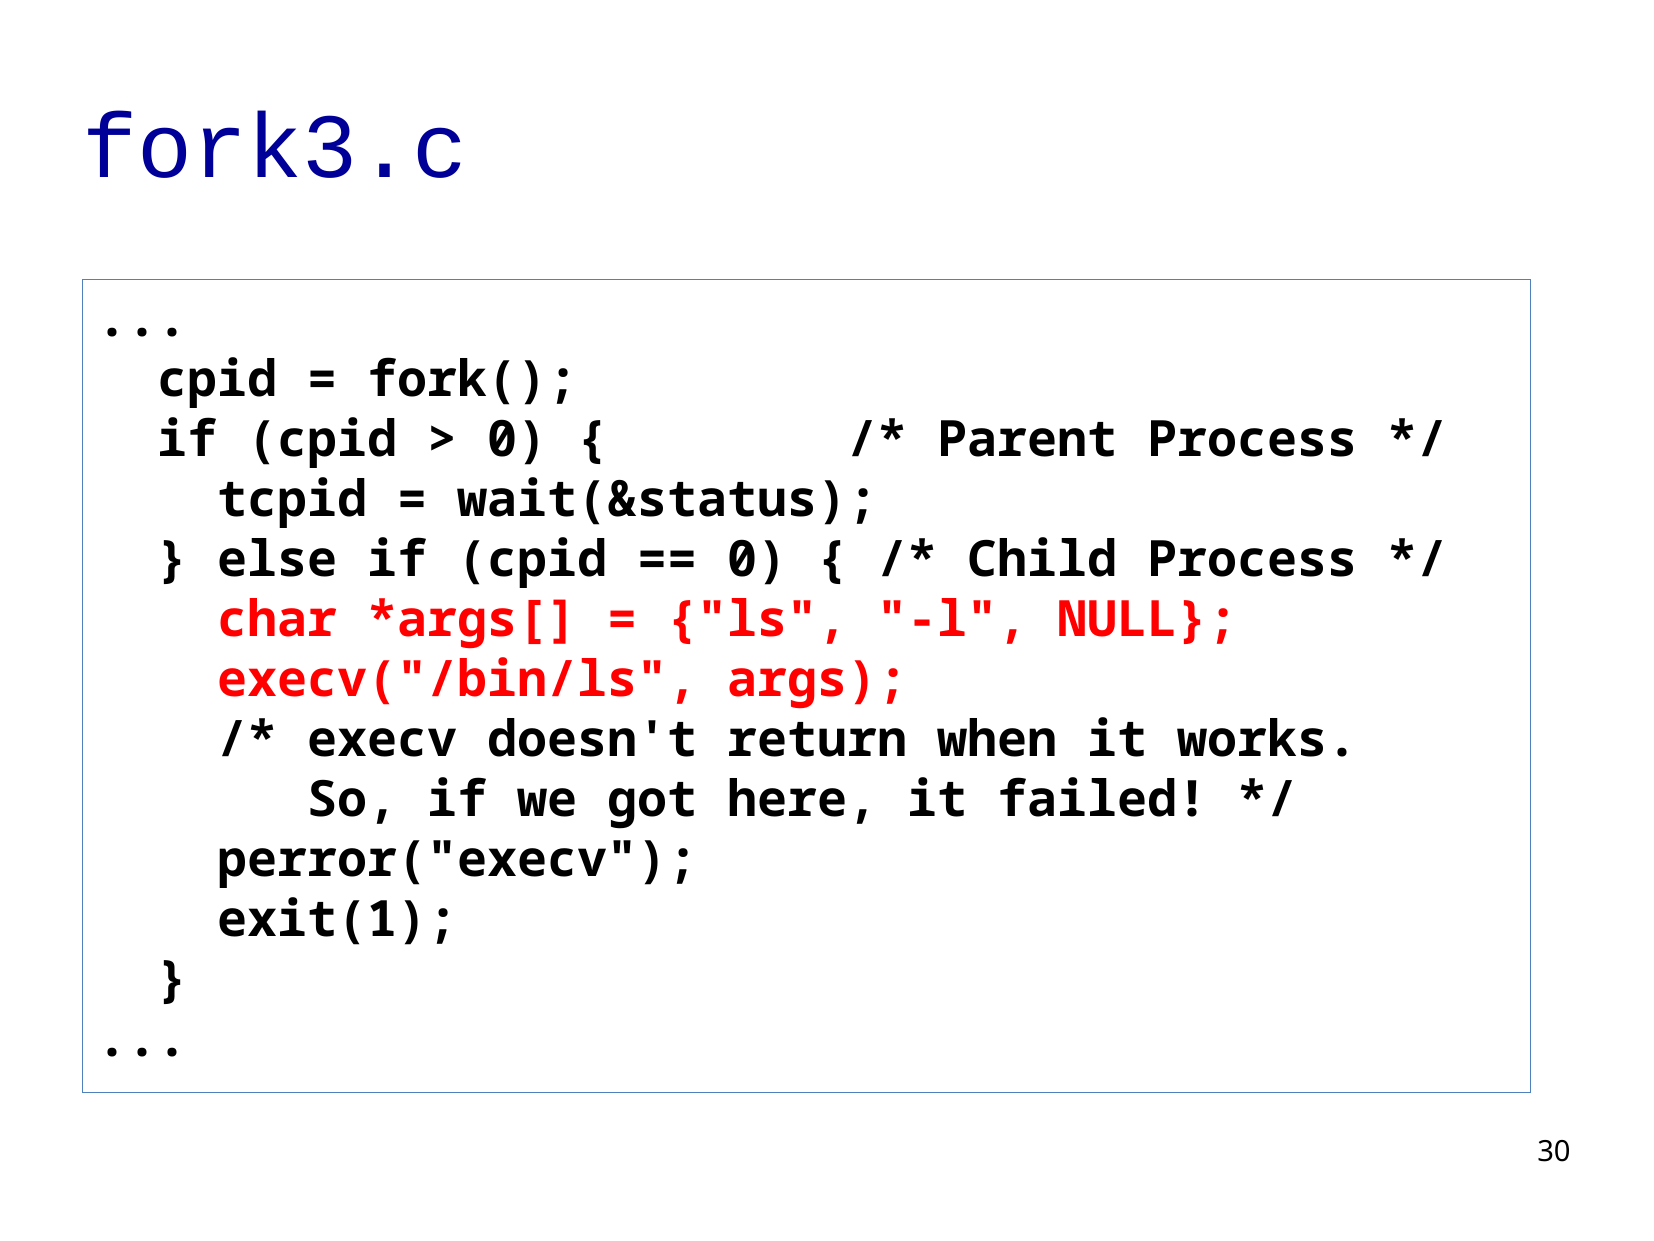

# fork3.c
...
 cpid = fork();
 if (cpid > 0) { /* Parent Process */
 tcpid = wait(&status);
 } else if (cpid == 0) { /* Child Process */
 char *args[] = {"ls", "-l", NULL};
 execv("/bin/ls", args);
 /* execv doesn't return when it works.
 So, if we got here, it failed! */
 perror("execv");
 exit(1);
 }
...
30